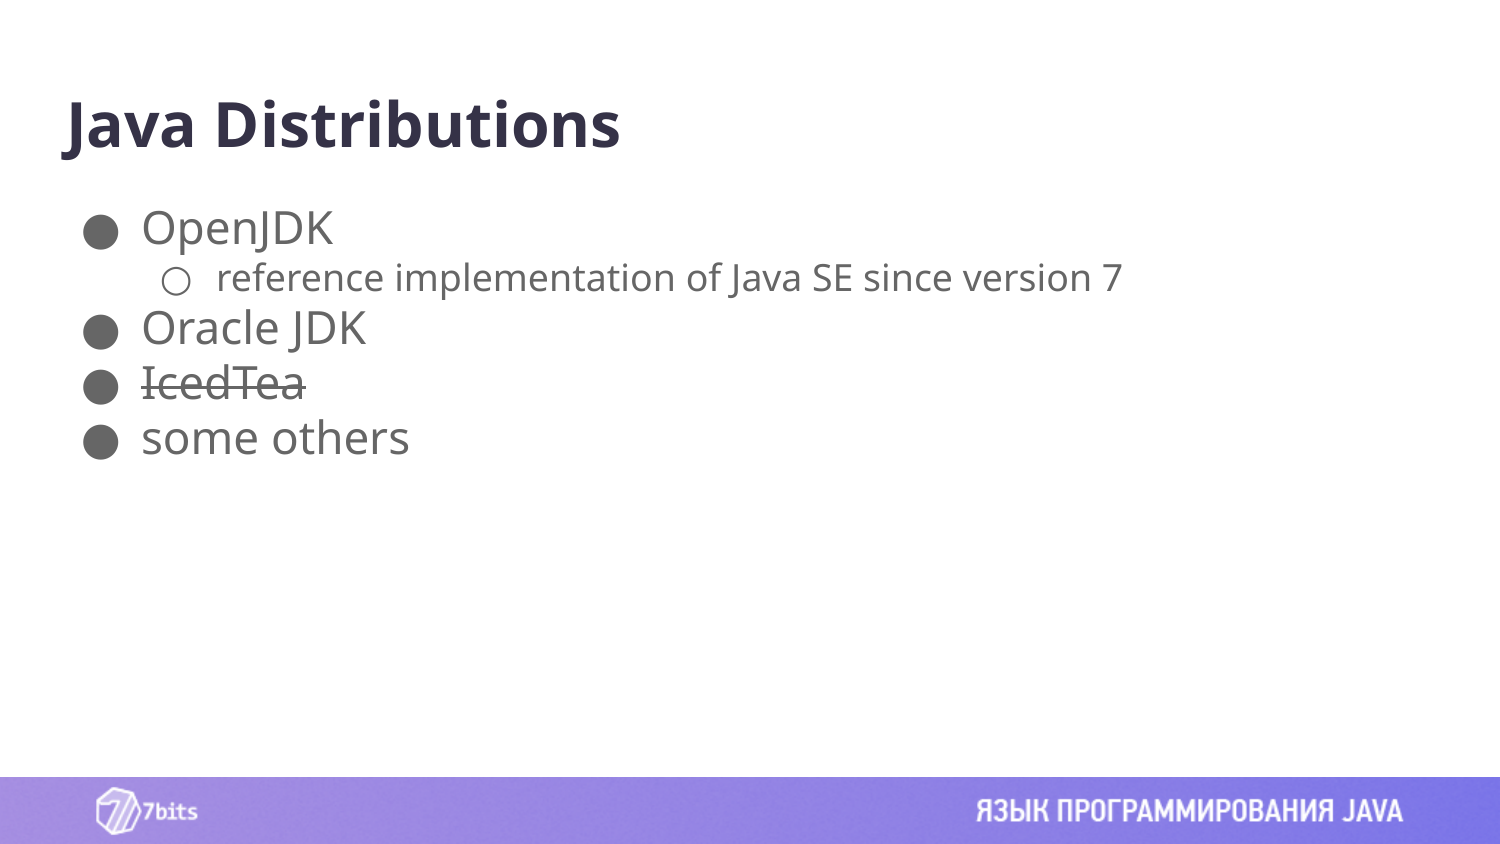

# Java Distributions
OpenJDK
reference implementation of Java SE since version 7
Oracle JDK
IcedTea
some others